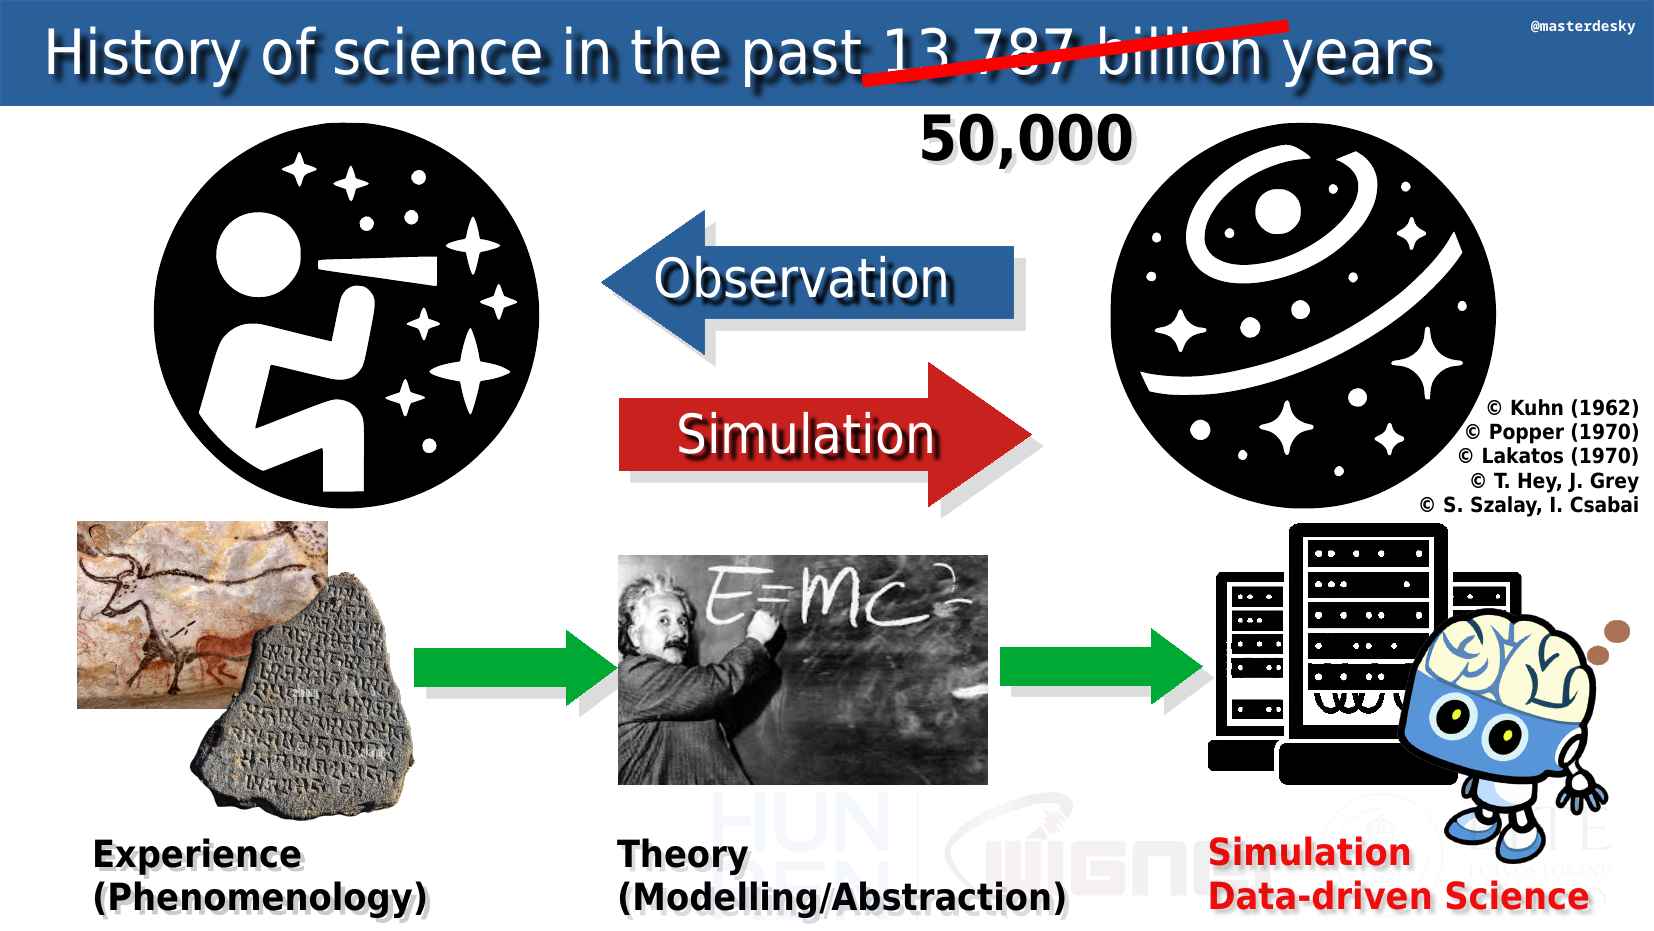

# History of science in the past 13.787 billion years
@masterdesky
50,000
Observation
© Kuhn (1962)
© Popper (1970)
© Lakatos (1970)
© T. Hey, J. Grey
© S. Szalay, I. Csabai
Simulation
Simulation
Data-driven Science
Experience (Phenomenology)
Theory
(Modelling/Abstraction)